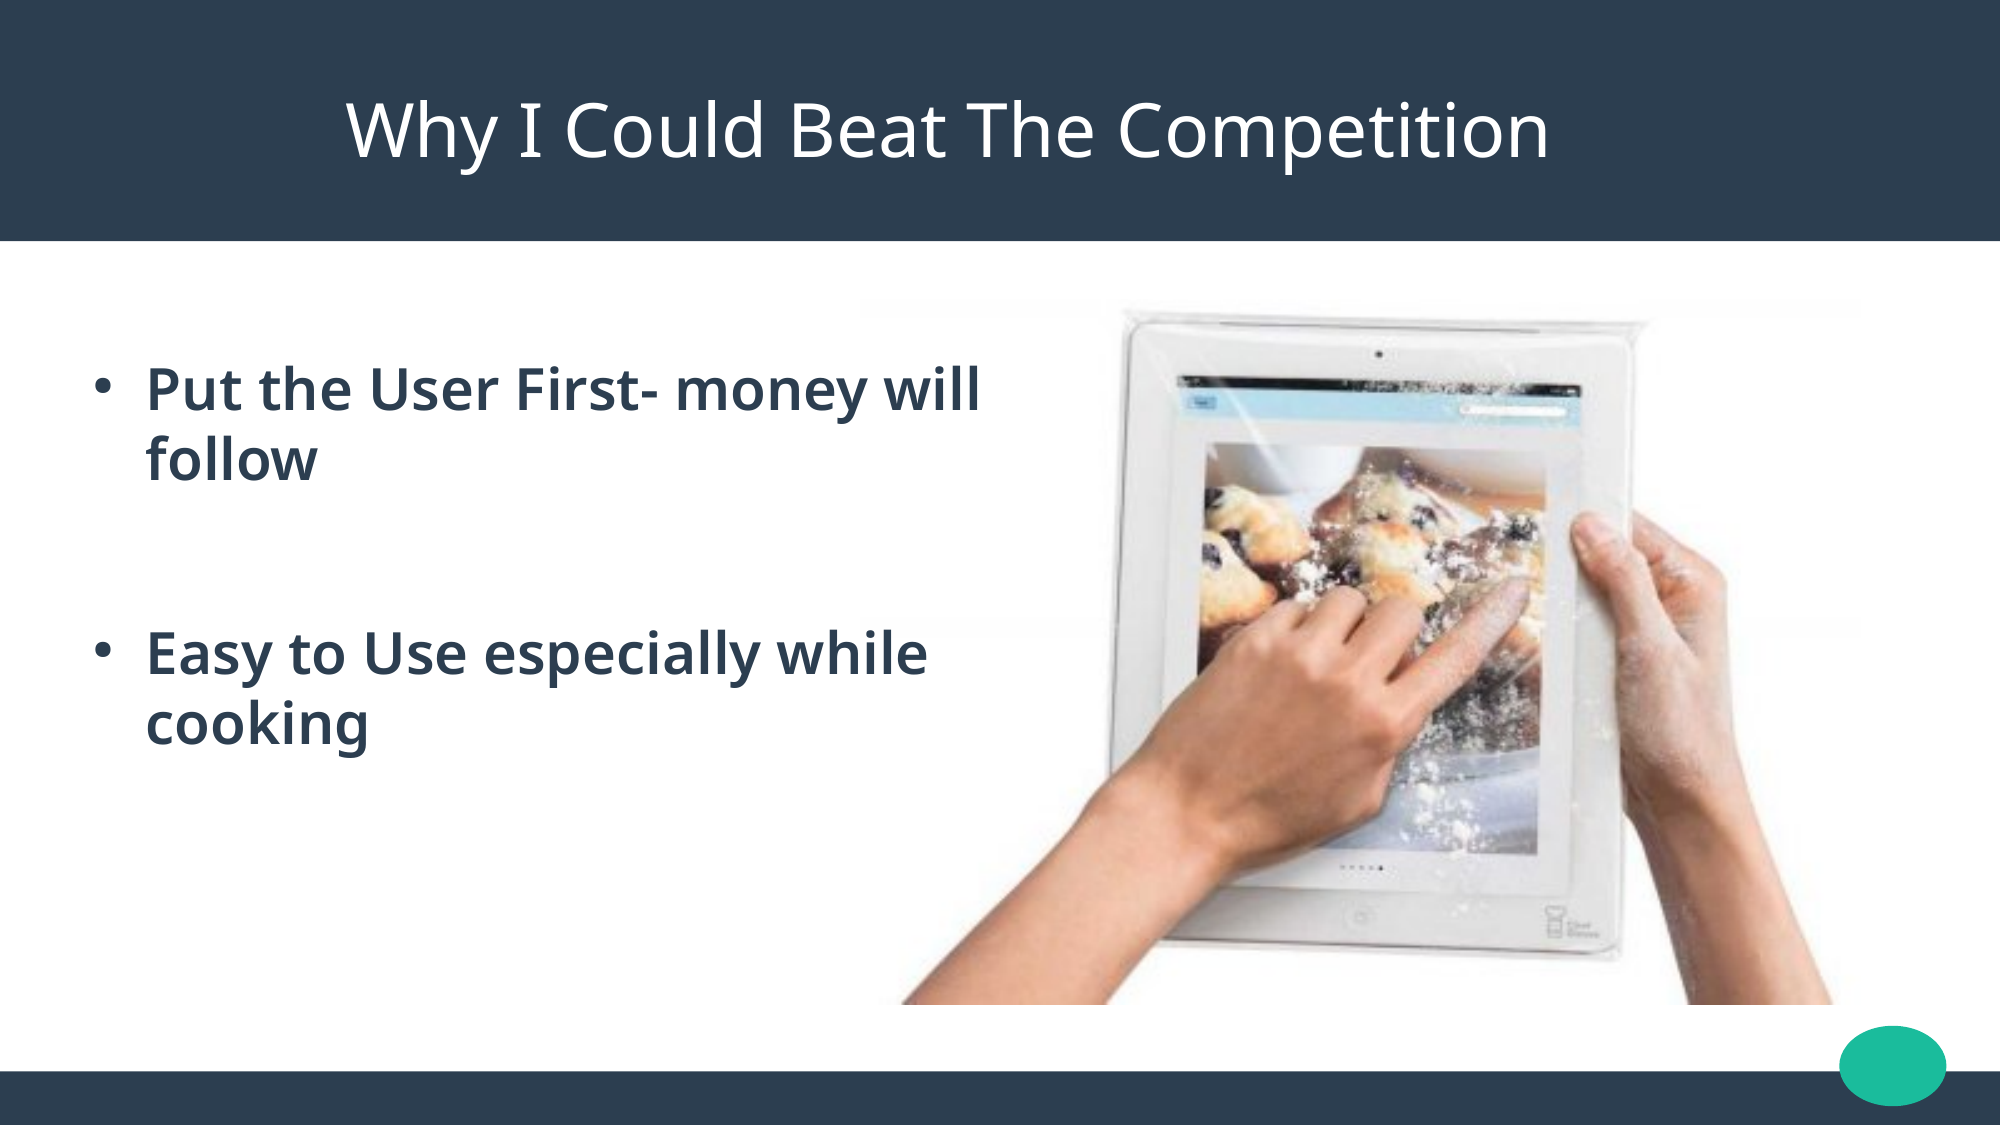

# Why I Could Beat The Competition
Put the User First- money will follow
Easy to Use especially while cooking